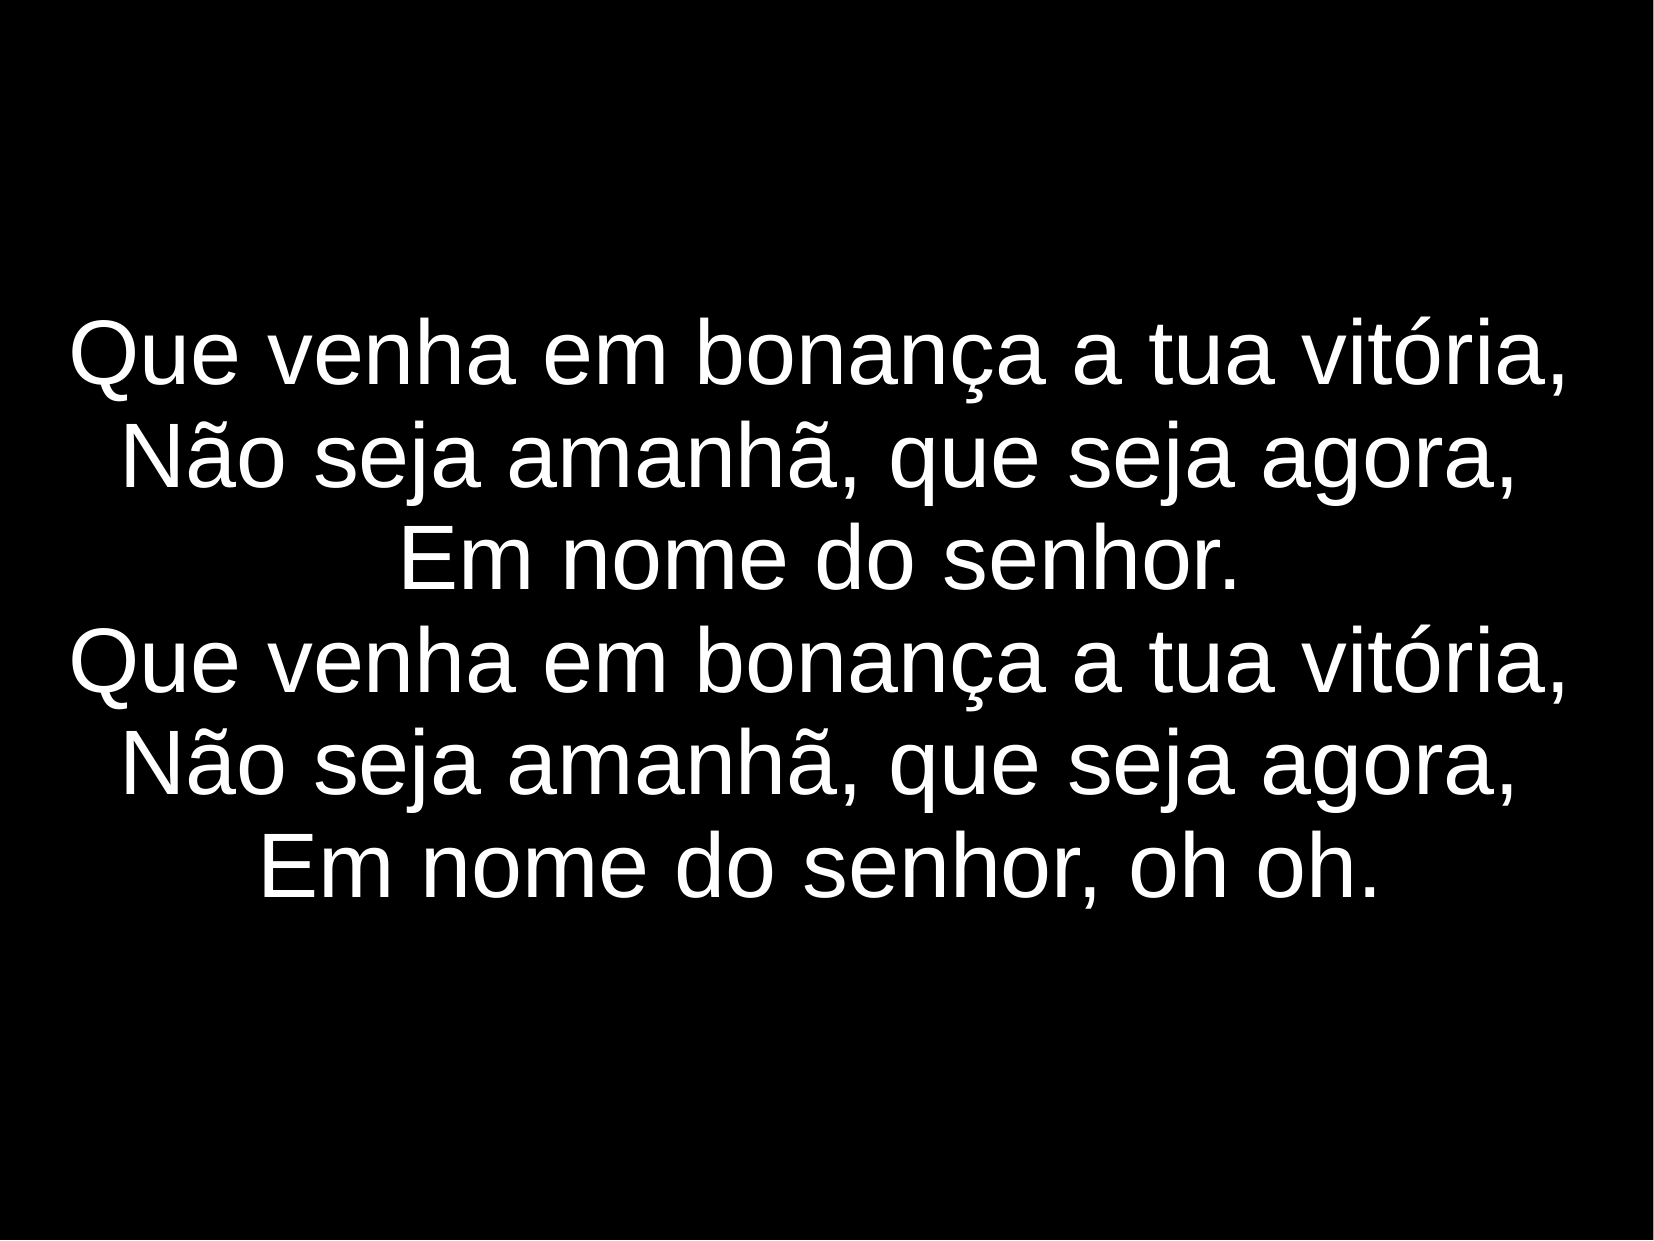

# Que venha em bonança a tua vitória,
Não seja amanhã, que seja agora,
Em nome do senhor.
Que venha em bonança a tua vitória,
Não seja amanhã, que seja agora,
Em nome do senhor, oh oh.